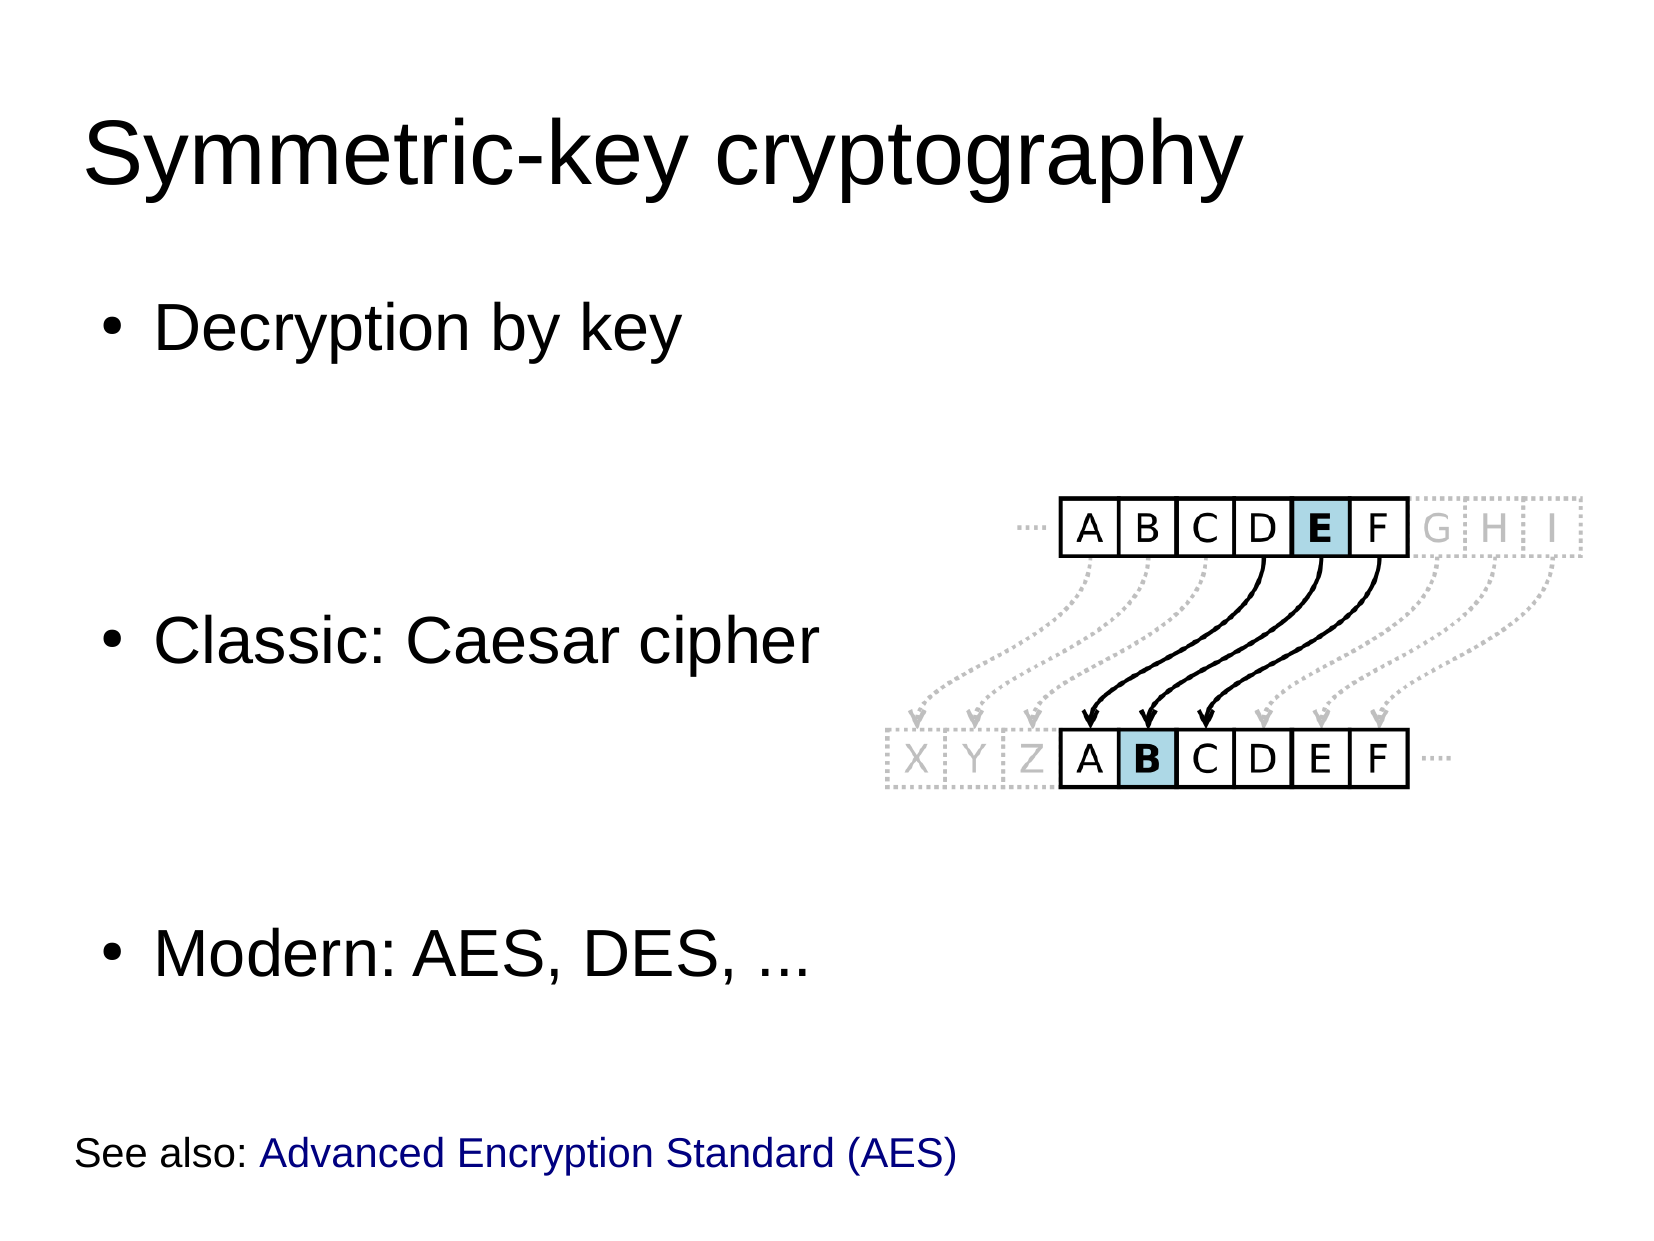

# Symmetric-key cryptography
Decryption by key
Classic: Caesar cipher
Modern: AES, DES, ...
See also: Advanced Encryption Standard (AES)